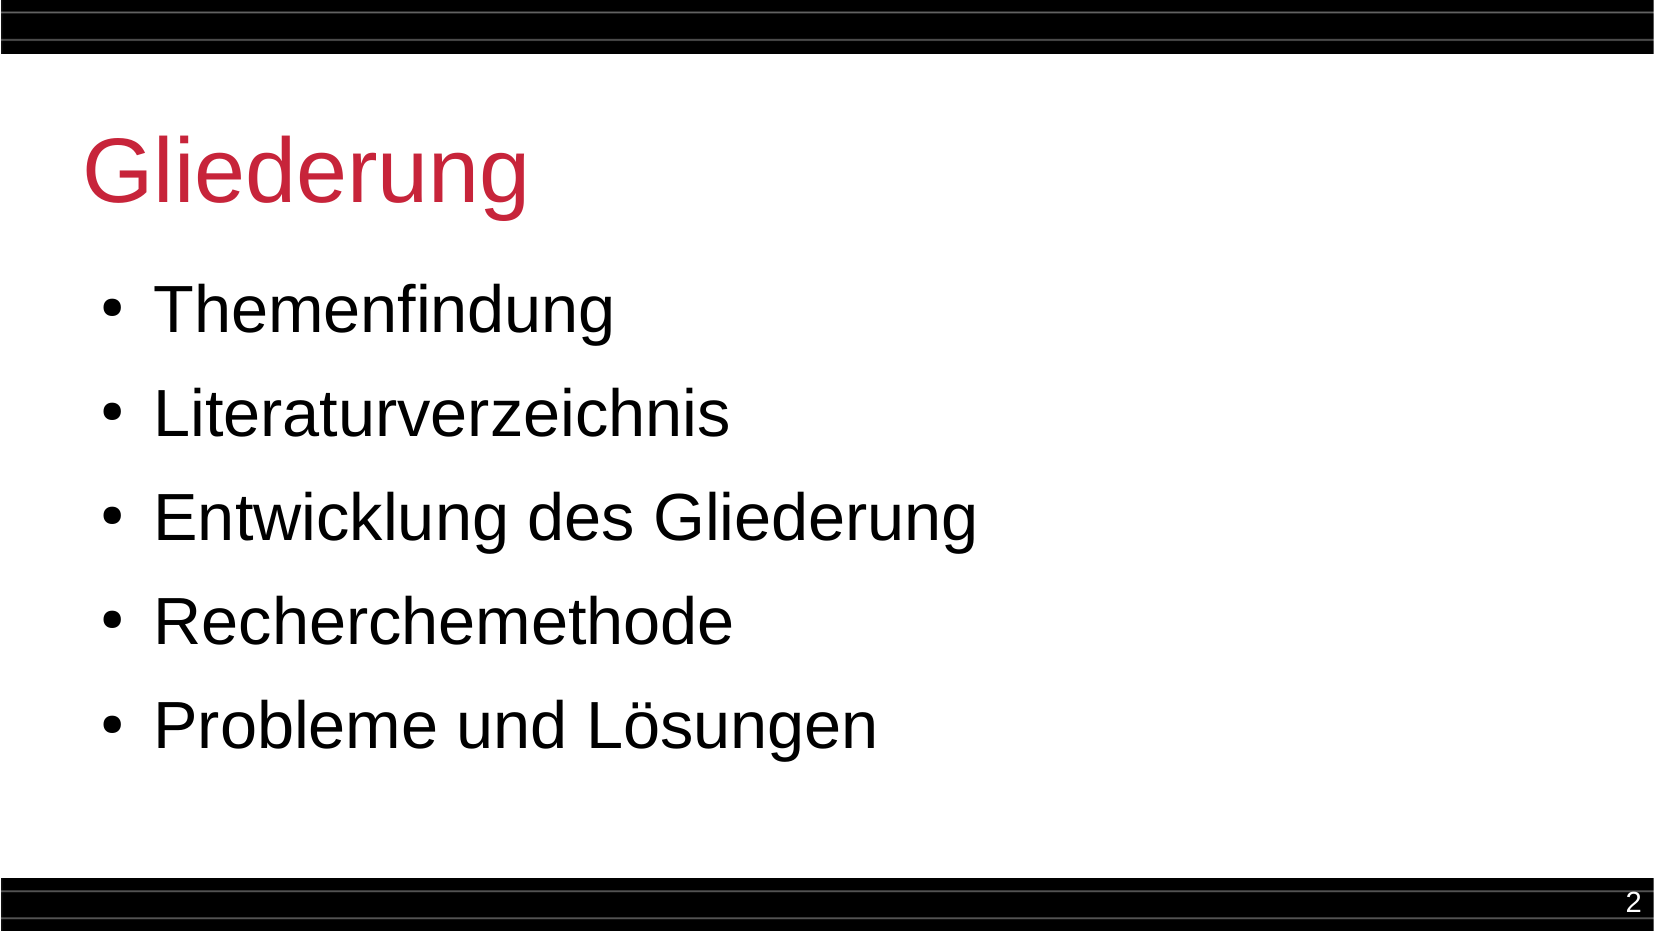

# Gliederung
Themenfindung
Literaturverzeichnis
Entwicklung des Gliederung
Recherchemethode
Probleme und Lösungen